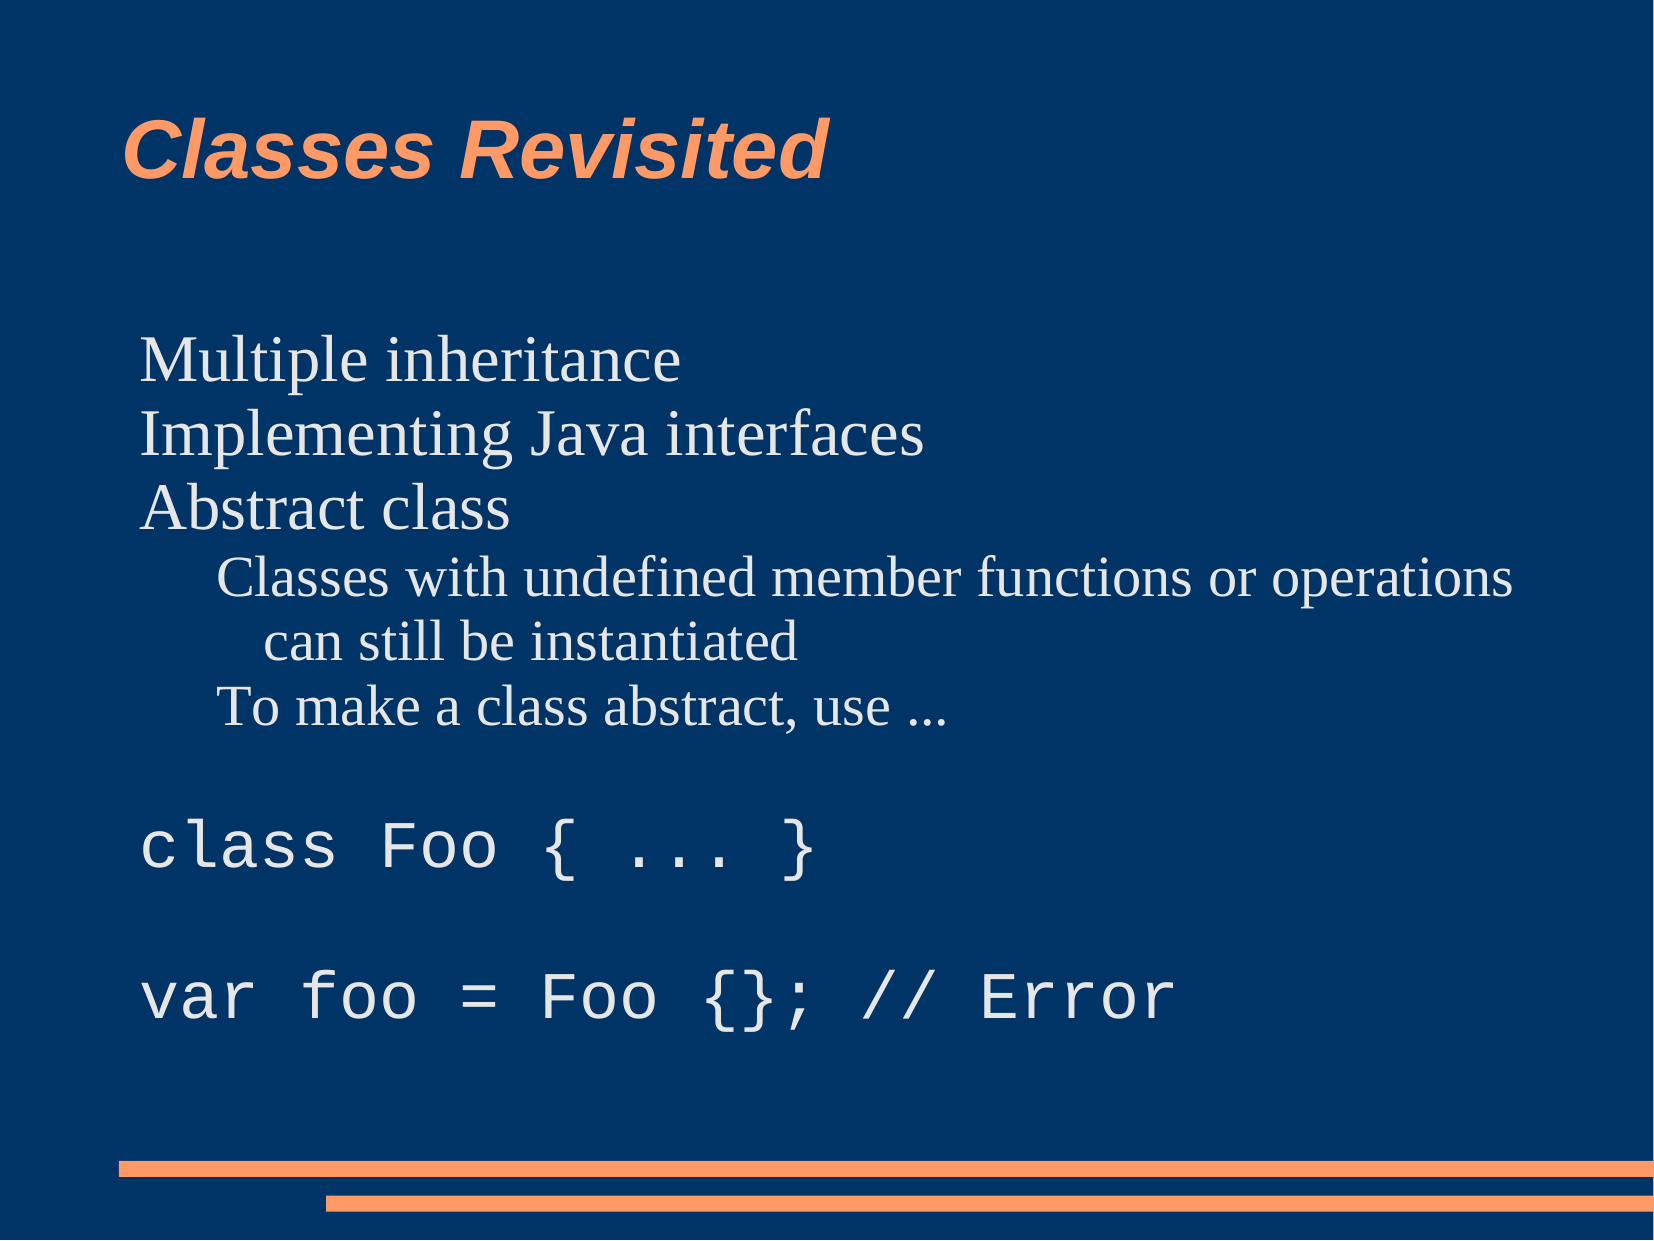

# Classes Revisited
Multiple inheritance
Implementing Java interfaces
Abstract class
Classes with undefined member functions or operations can still be instantiated
To make a class abstract, use ...
class Foo { ... }
var foo = Foo {}; // Error